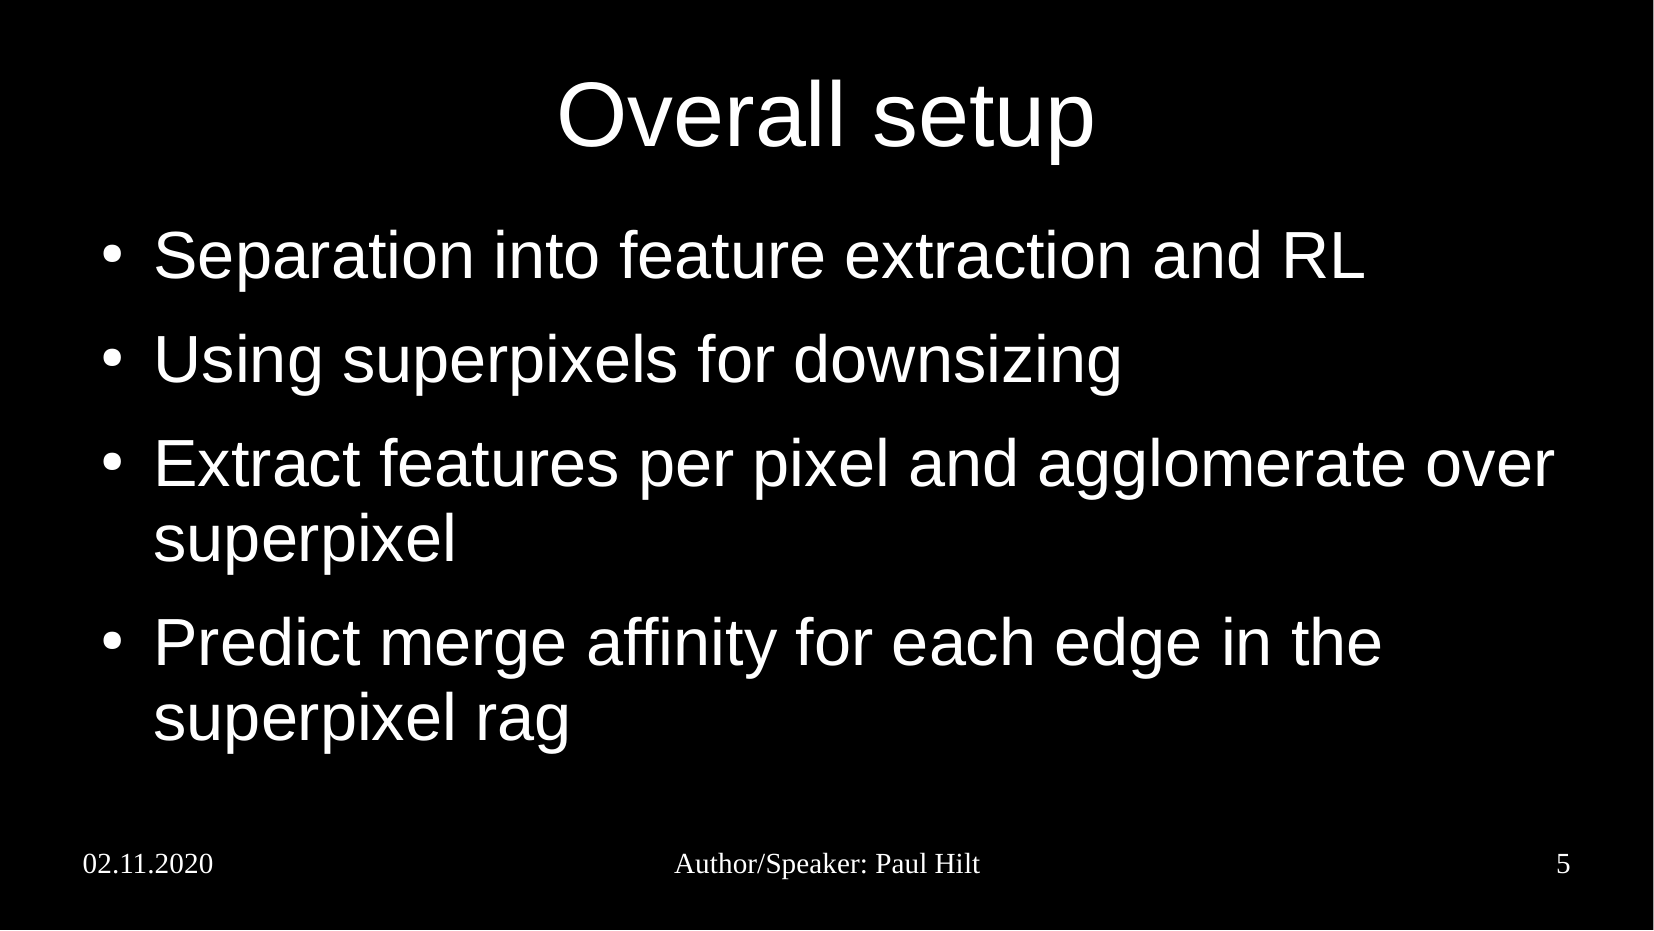

# Overall setup
Separation into feature extraction and RL
Using superpixels for downsizing
Extract features per pixel and agglomerate over superpixel
Predict merge affinity for each edge in the superpixel rag
5